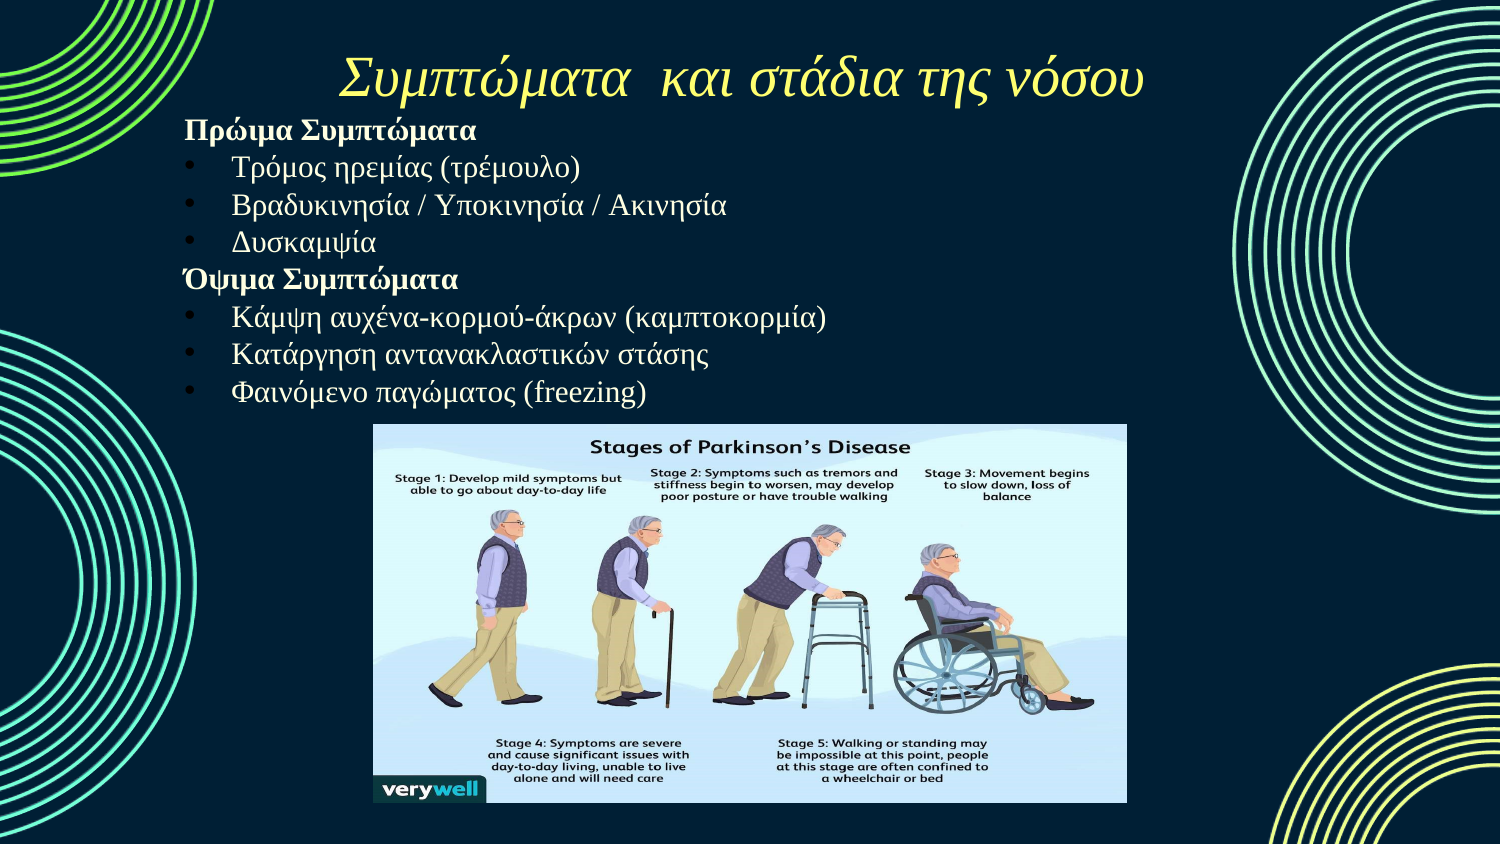

# Συμπτώματα  και στάδια της νόσου
Πρώιμα Συμπτώματα
Τρόμος ηρεμίας (τρέμουλο)
Βραδυκινησία / Υποκινησία / Ακινησία
Δυσκαμψία
Όψιμα Συμπτώματα
Κάμψη αυχένα-κορμού-άκρων (καμπτοκορμία)
Κατάργηση αντανακλαστικών στάσης
Φαινόμενο παγώματος (freezing)